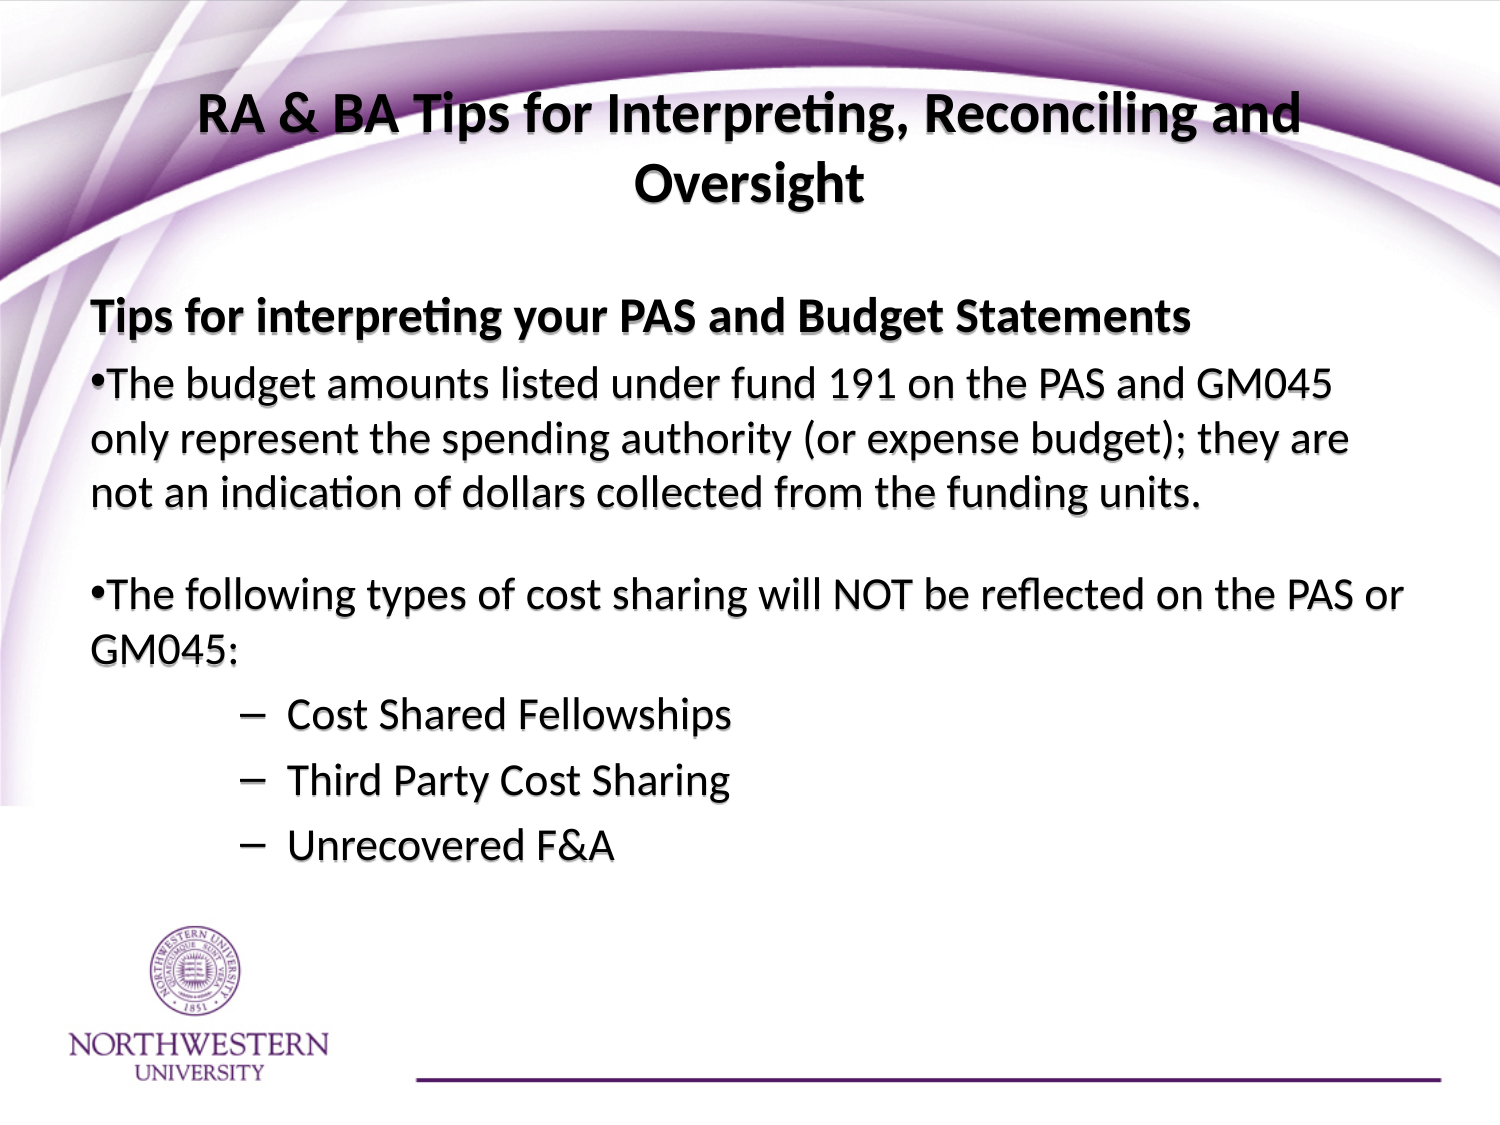

# RA & BA Tips for Interpreting, Reconciling and Oversight
Tips for interpreting your PAS and Budget Statements
The budget amounts listed under fund 191 on the PAS and GM045 only represent the spending authority (or expense budget); they are not an indication of dollars collected from the funding units.
The following types of cost sharing will NOT be reflected on the PAS or GM045:
Cost Shared Fellowships
Third Party Cost Sharing
Unrecovered F&A